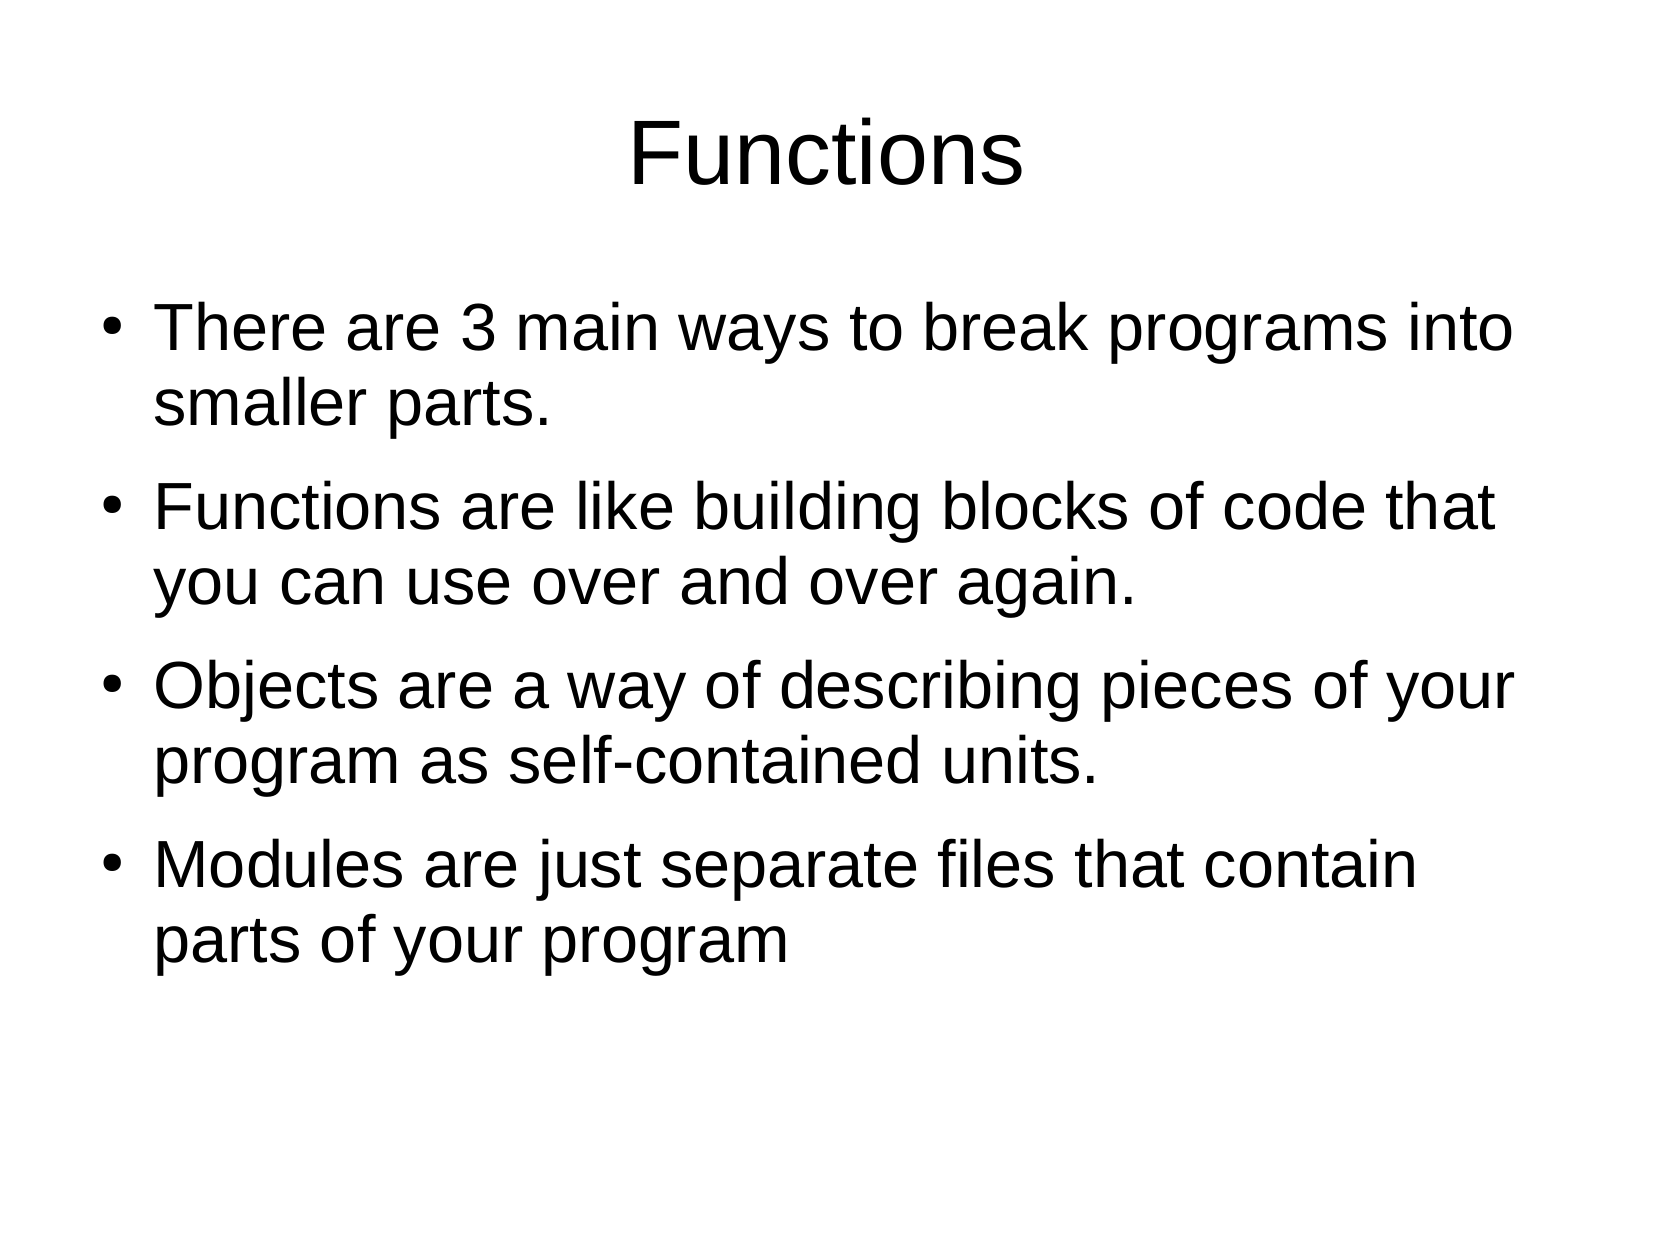

# Functions
There are 3 main ways to break programs into smaller parts.
Functions are like building blocks of code that you can use over and over again.
Objects are a way of describing pieces of your program as self-contained units.
Modules are just separate files that contain parts of your program